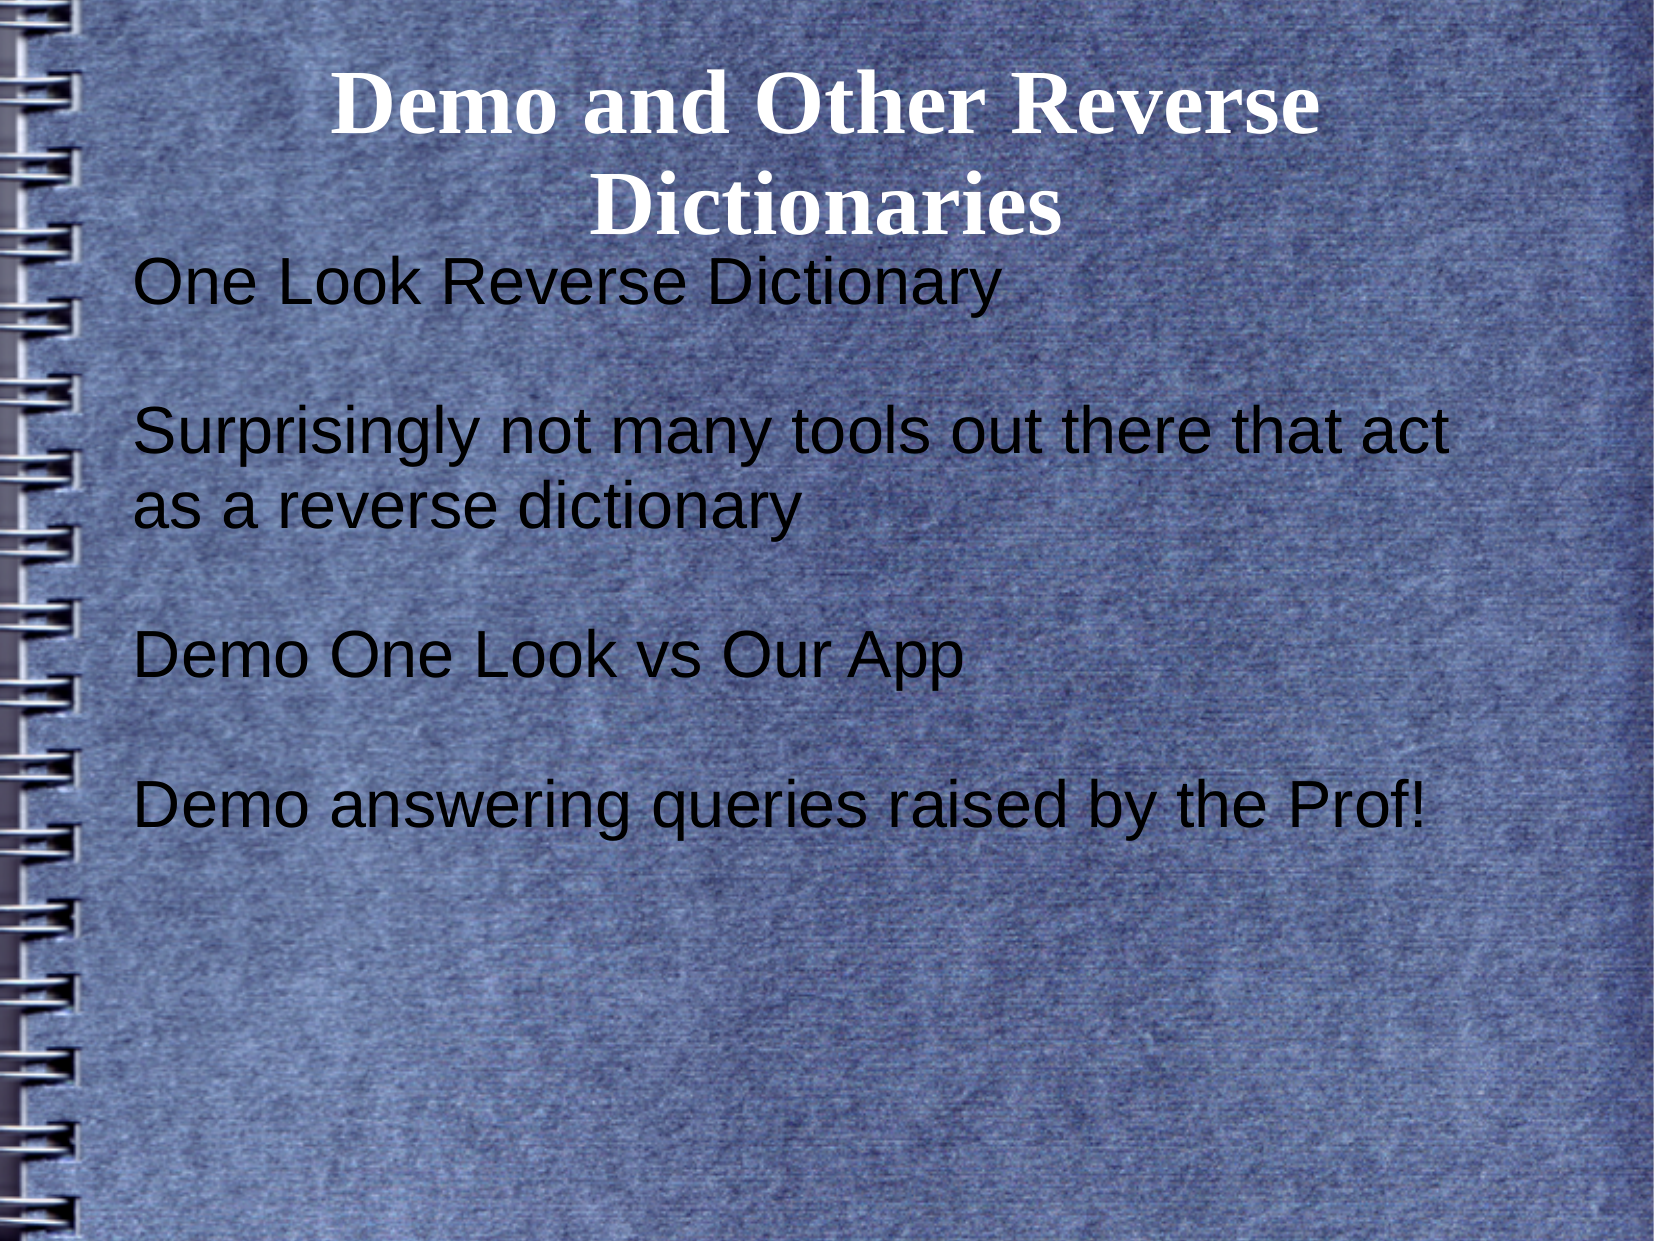

# Demo and Other Reverse Dictionaries
One Look Reverse Dictionary
Surprisingly not many tools out there that act
as a reverse dictionary
Demo One Look vs Our App
Demo answering queries raised by the Prof!